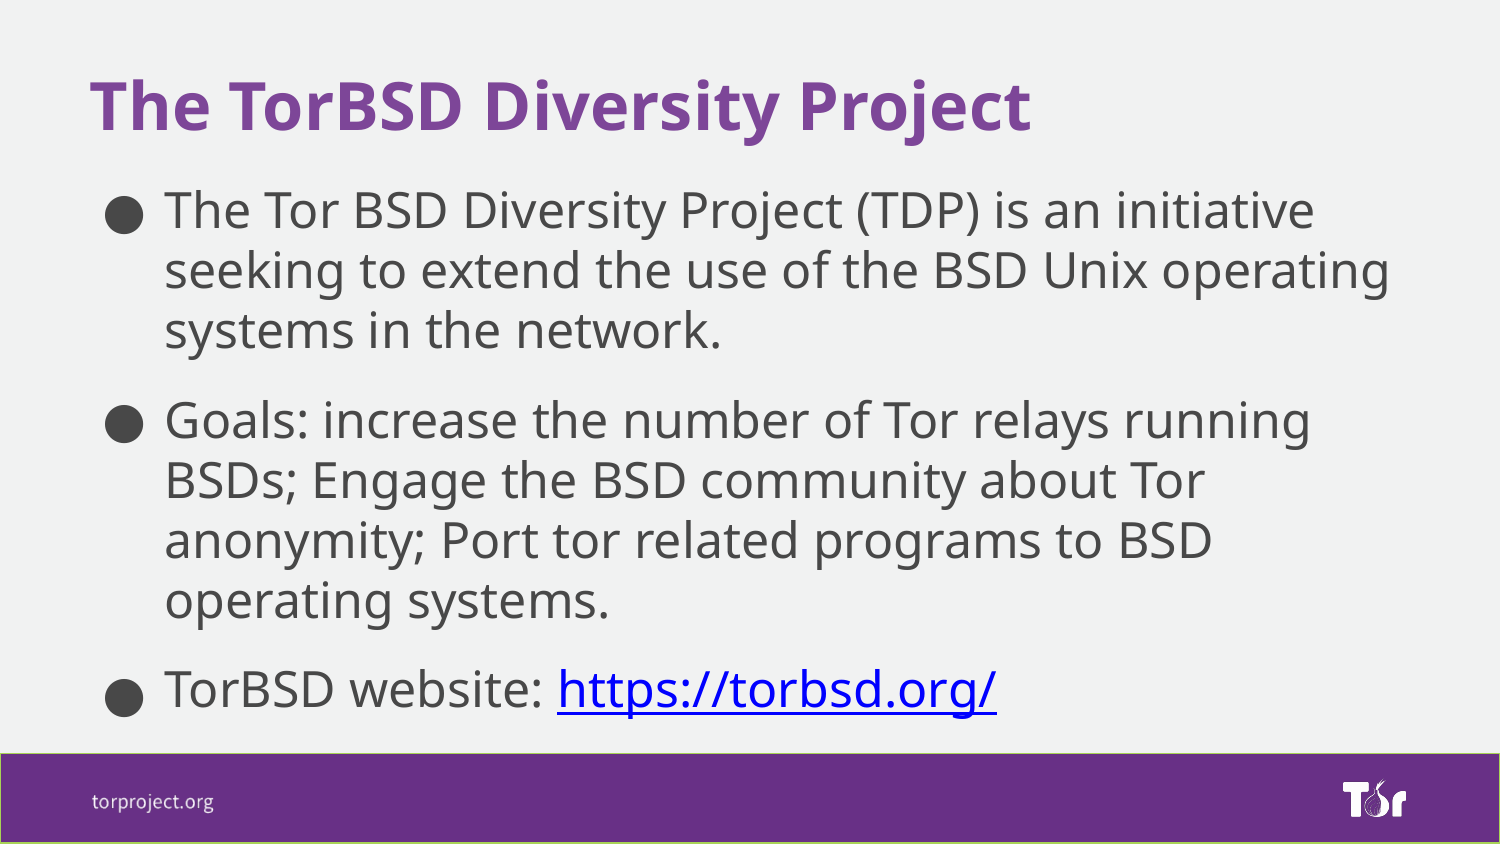

The TorBSD Diversity Project
The Tor BSD Diversity Project (TDP) is an initiative seeking to extend the use of the BSD Unix operating systems in the network.
Goals: increase the number of Tor relays running BSDs; Engage the BSD community about Tor anonymity; Port tor related programs to BSD operating systems.
TorBSD website: https://torbsd.org/